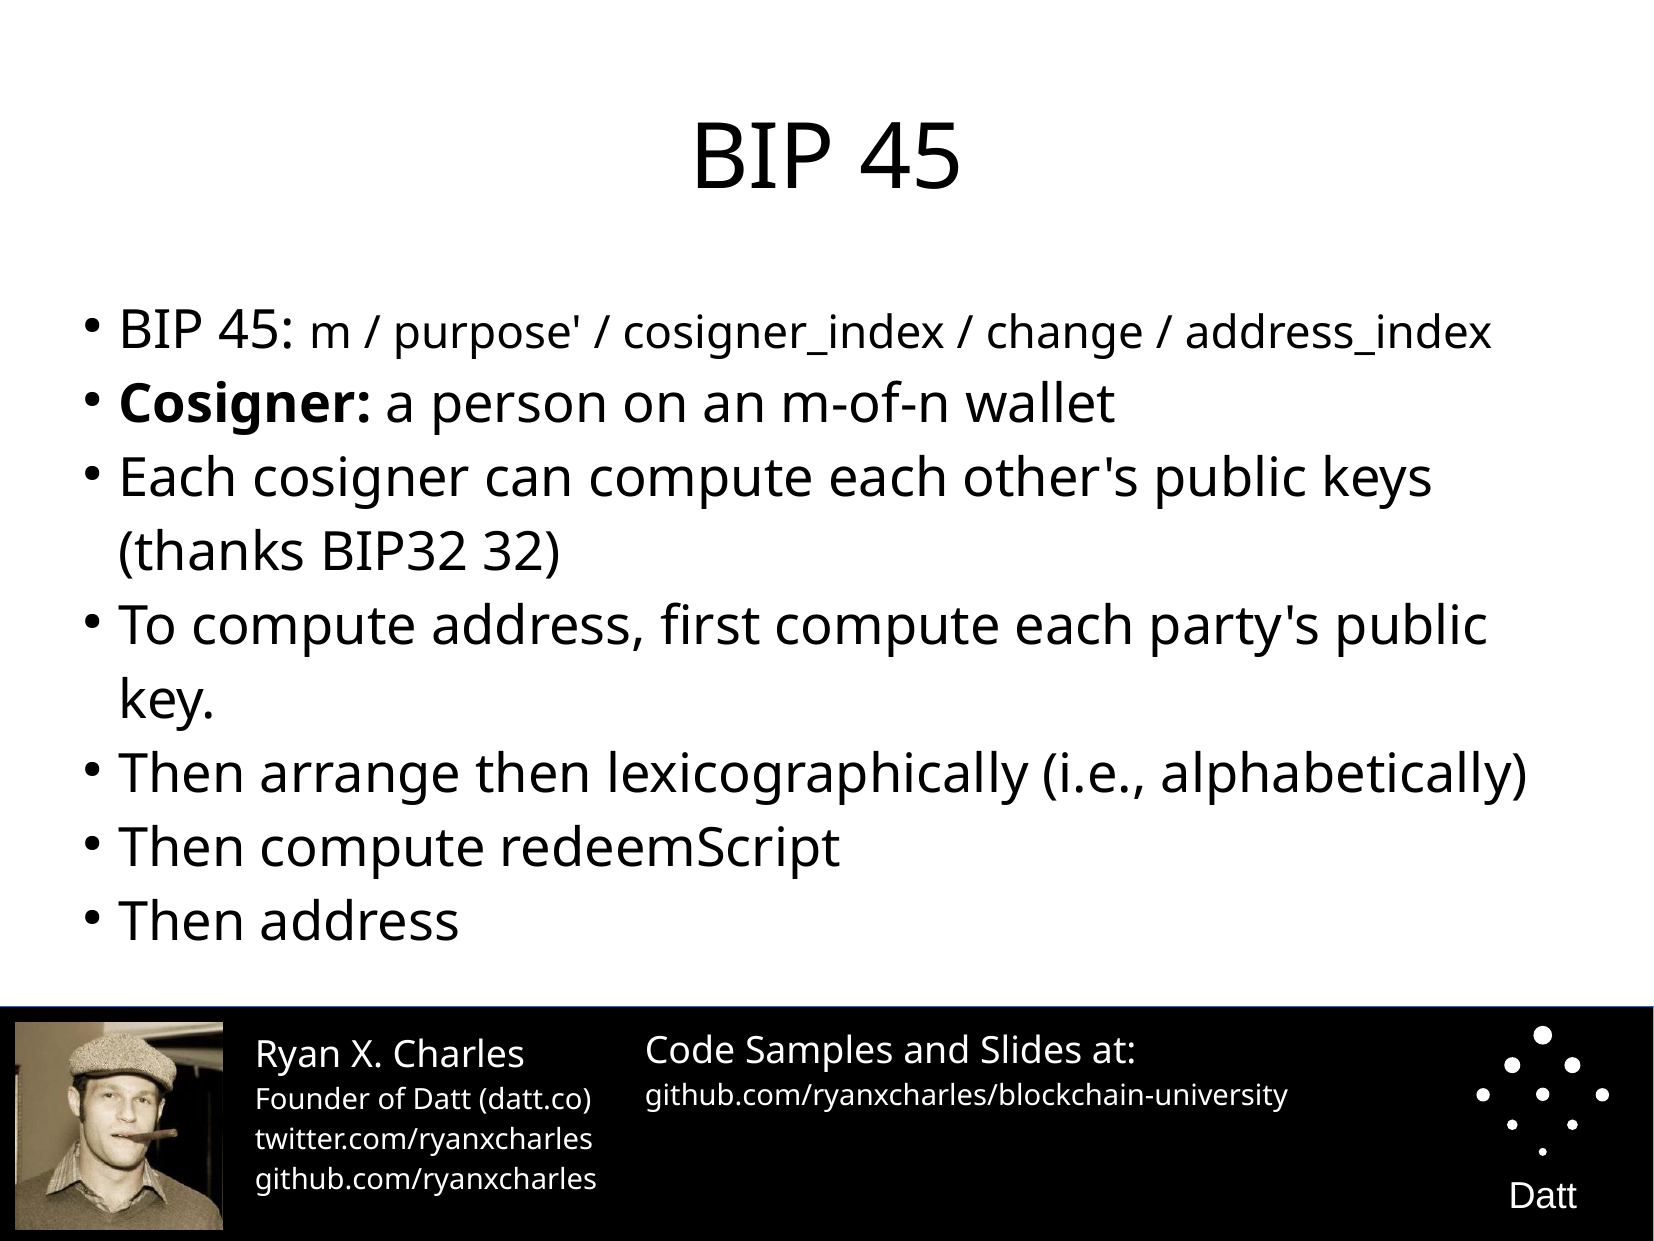

BIP 45
# BIP 45: m / purpose' / cosigner_index / change / address_index
Cosigner: a person on an m-of-n wallet
Each cosigner can compute each other's public keys (thanks BIP32 32)
To compute address, first compute each party's public key.
Then arrange then lexicographically (i.e., alphabetically)
Then compute redeemScript
Then address
Code Samples and Slides at:
github.com/ryanxcharles/blockchain-university
Ryan X. Charles
Founder of Datt (datt.co)
twitter.com/ryanxcharles
github.com/ryanxcharles
Datt